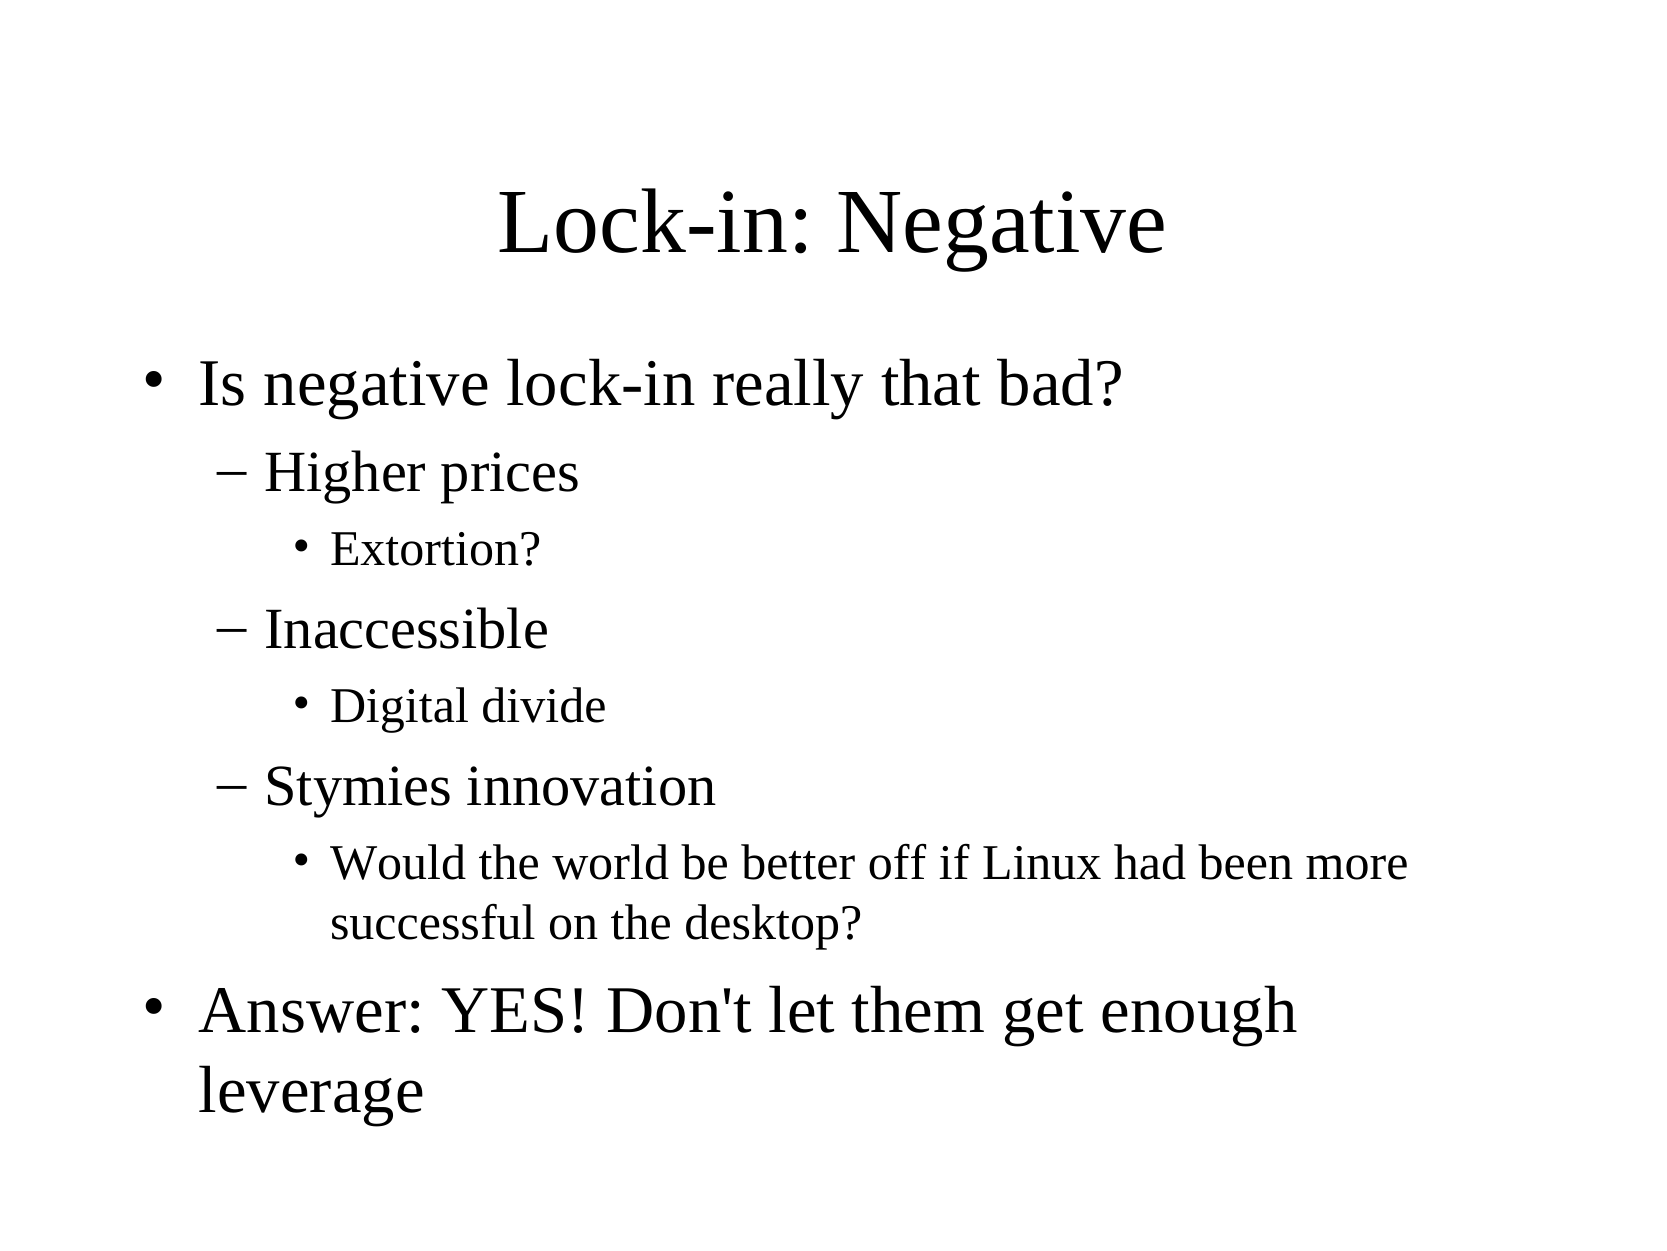

# Lock-in: Negative
Is negative lock-in really that bad?
Higher prices
Extortion?
Inaccessible
Digital divide
Stymies innovation
Would the world be better off if Linux had been more successful on the desktop?
Answer: YES! Don't let them get enough leverage